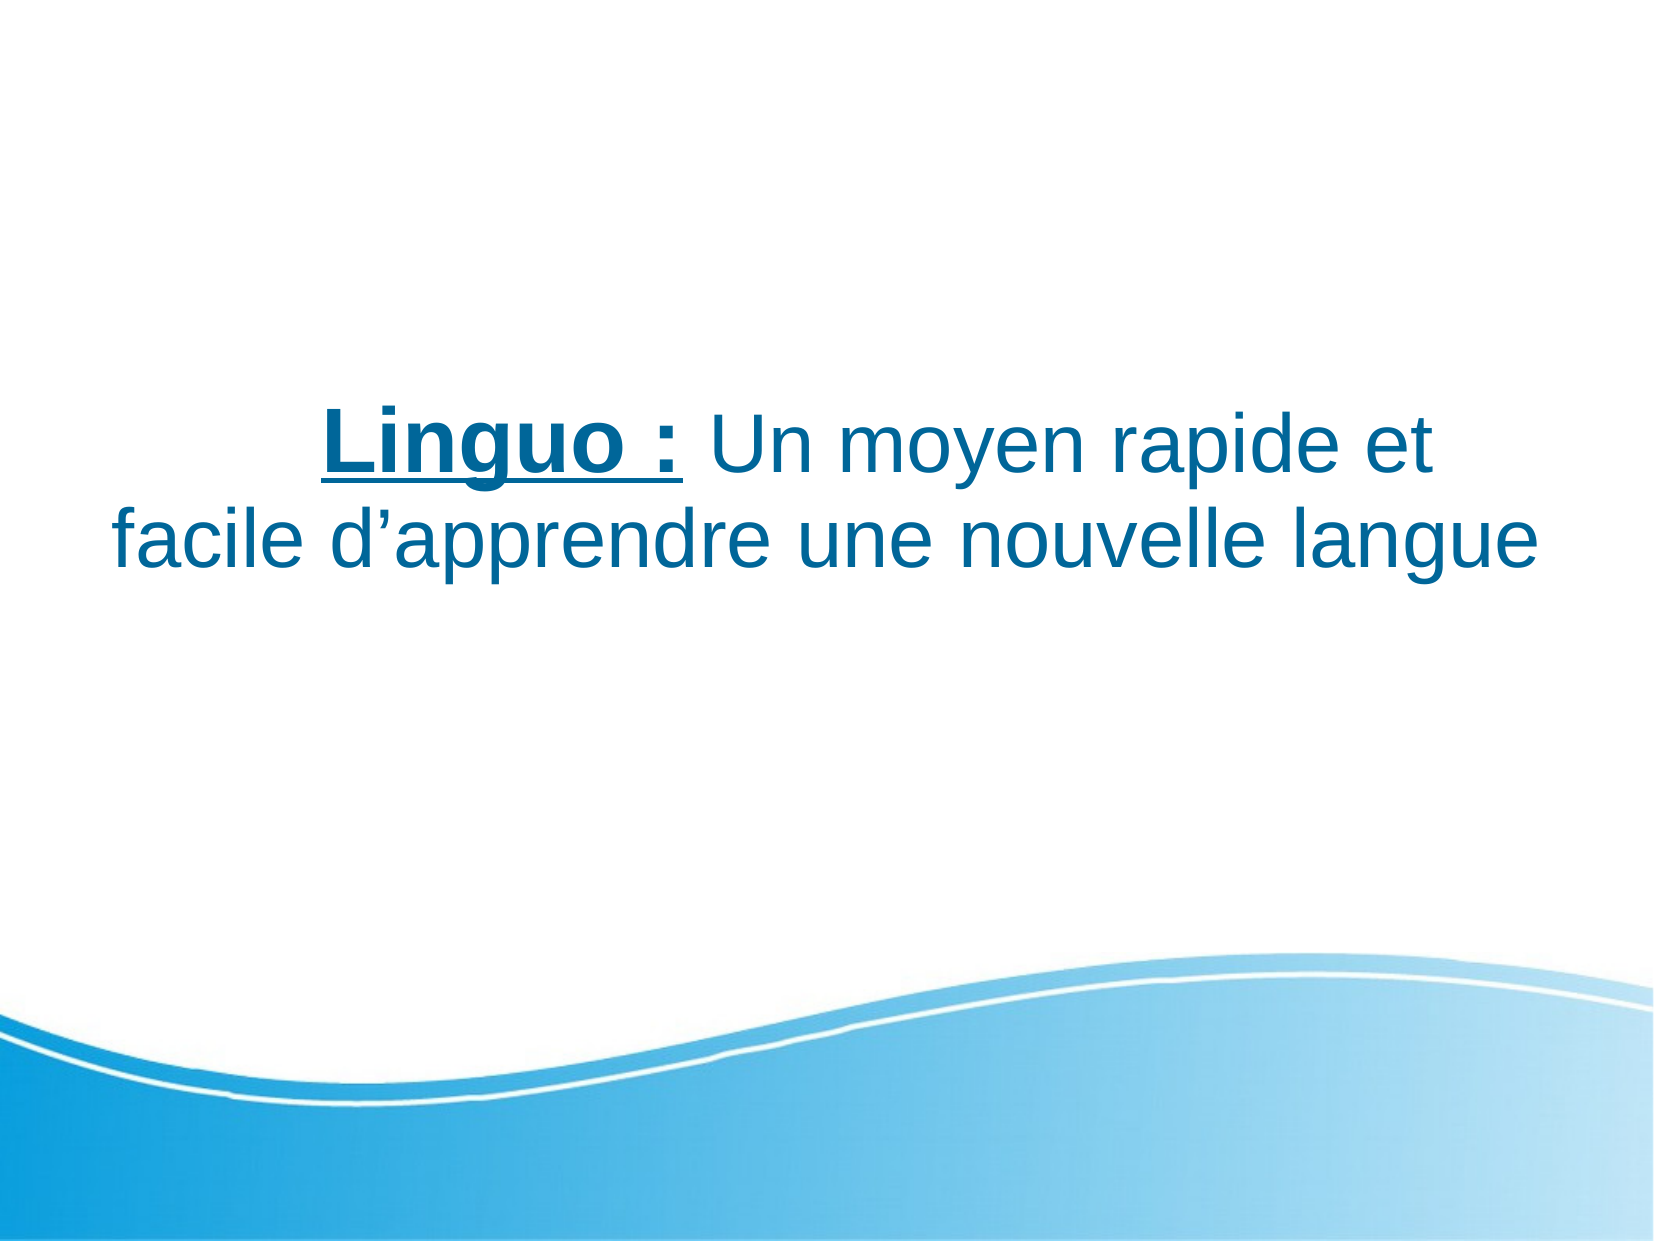

# Linguo : Un moyen rapide et facile d’apprendre une nouvelle langue